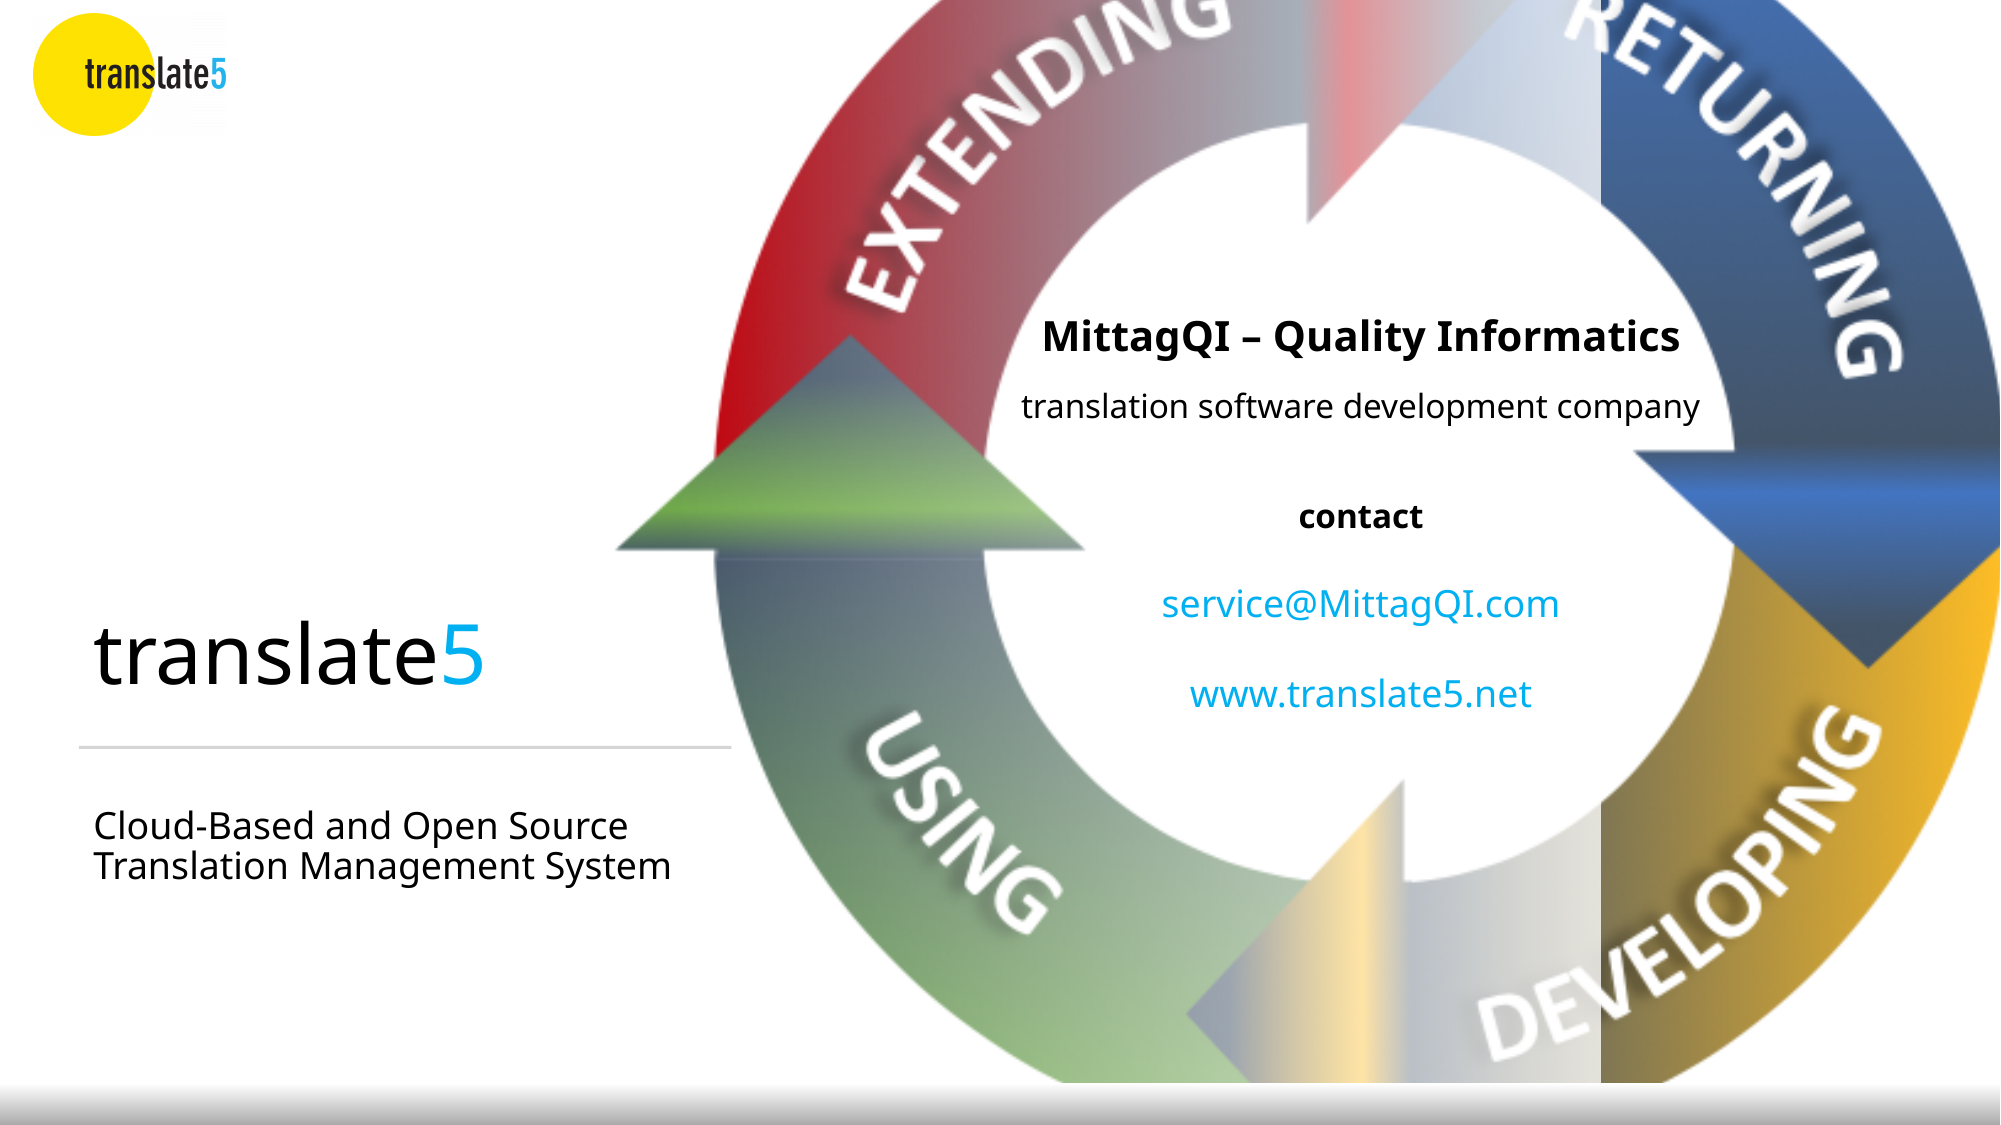

# translate5
MittagQI – Quality Informatics
translation software development company
contact
service@MittagQI.com
www.translate5.net
Cloud-Based and Open Source Translation Management System